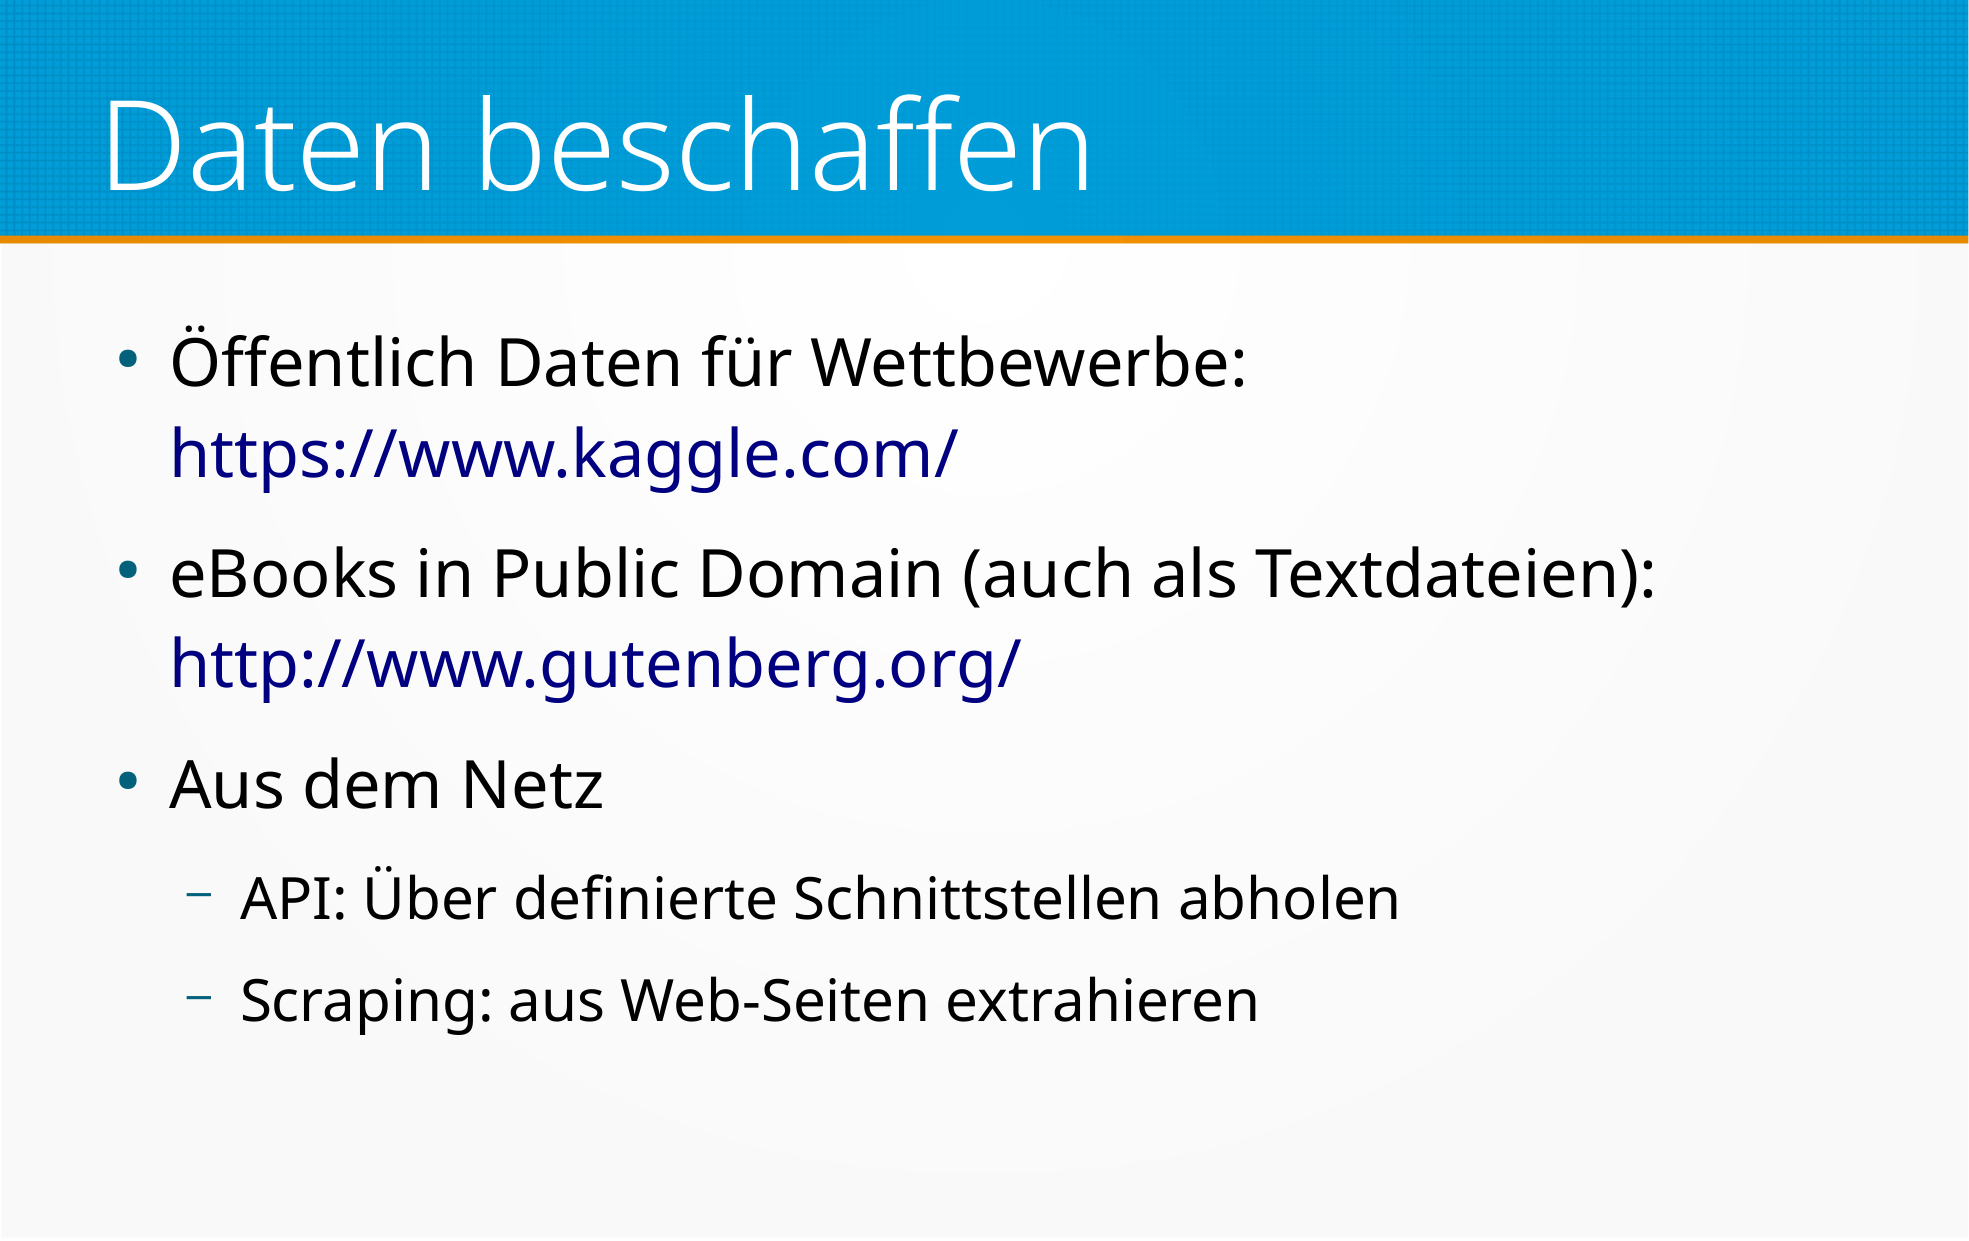

# Daten beschaffen
Öffentlich Daten für Wettbewerbe: https://www.kaggle.com/
eBooks in Public Domain (auch als Textdateien): http://www.gutenberg.org/
Aus dem Netz
API: Über definierte Schnittstellen abholen
Scraping: aus Web-Seiten extrahieren